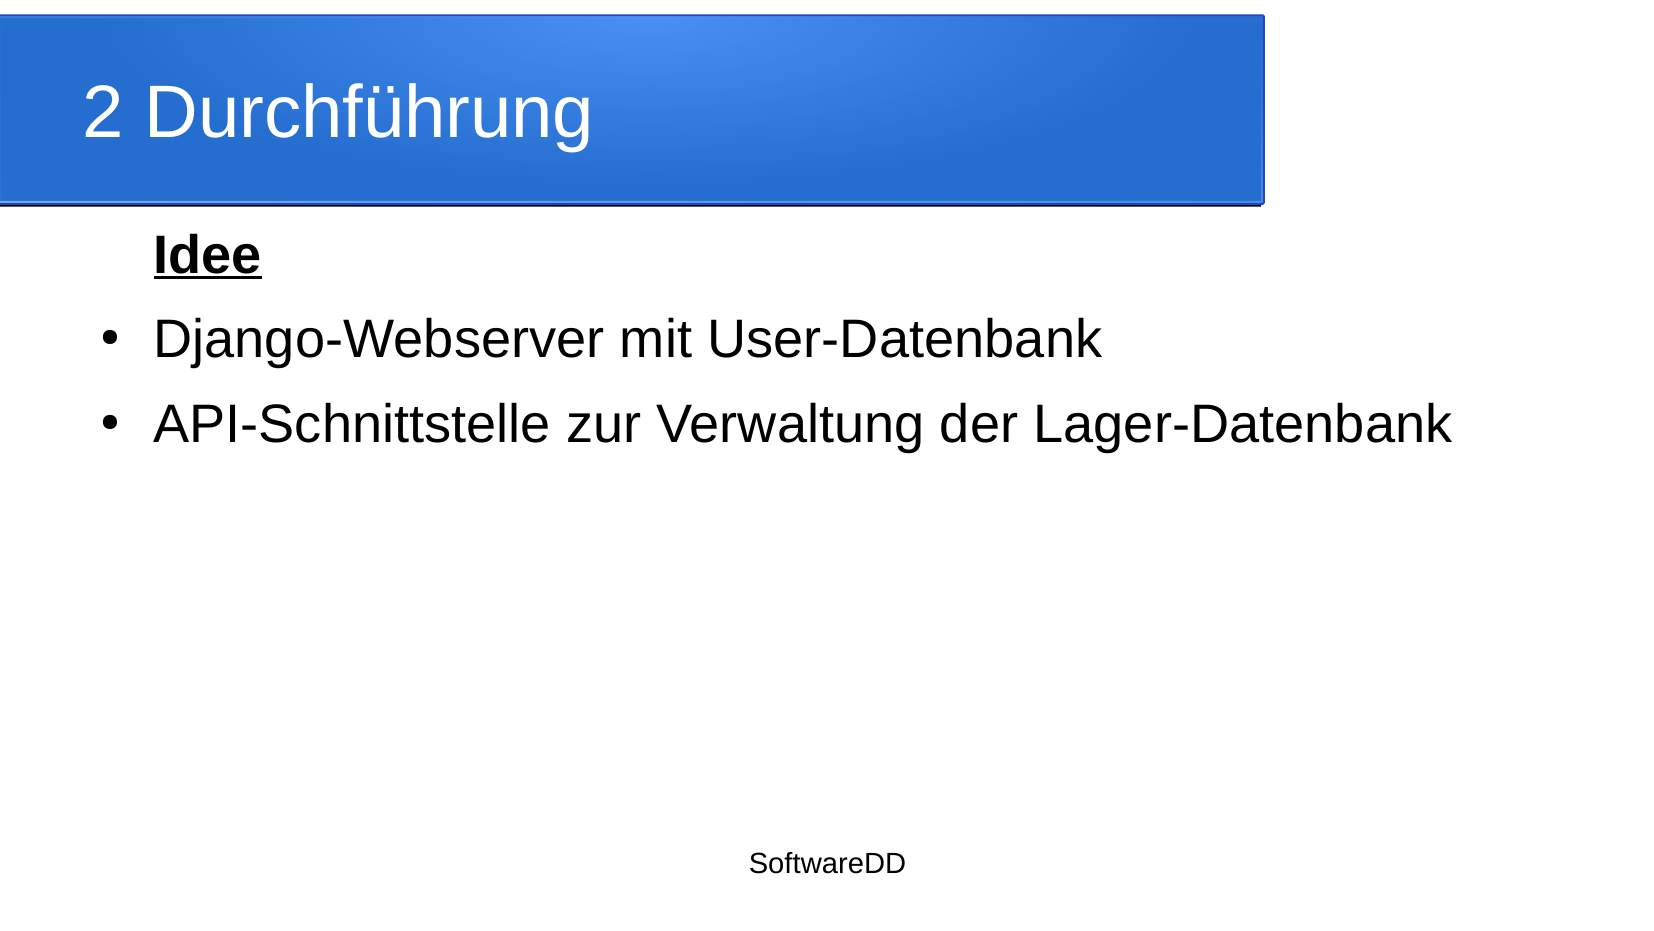

# 2 Durchführung
Idee
Django-Webserver mit User-Datenbank
API-Schnittstelle zur Verwaltung der Lager-Datenbank